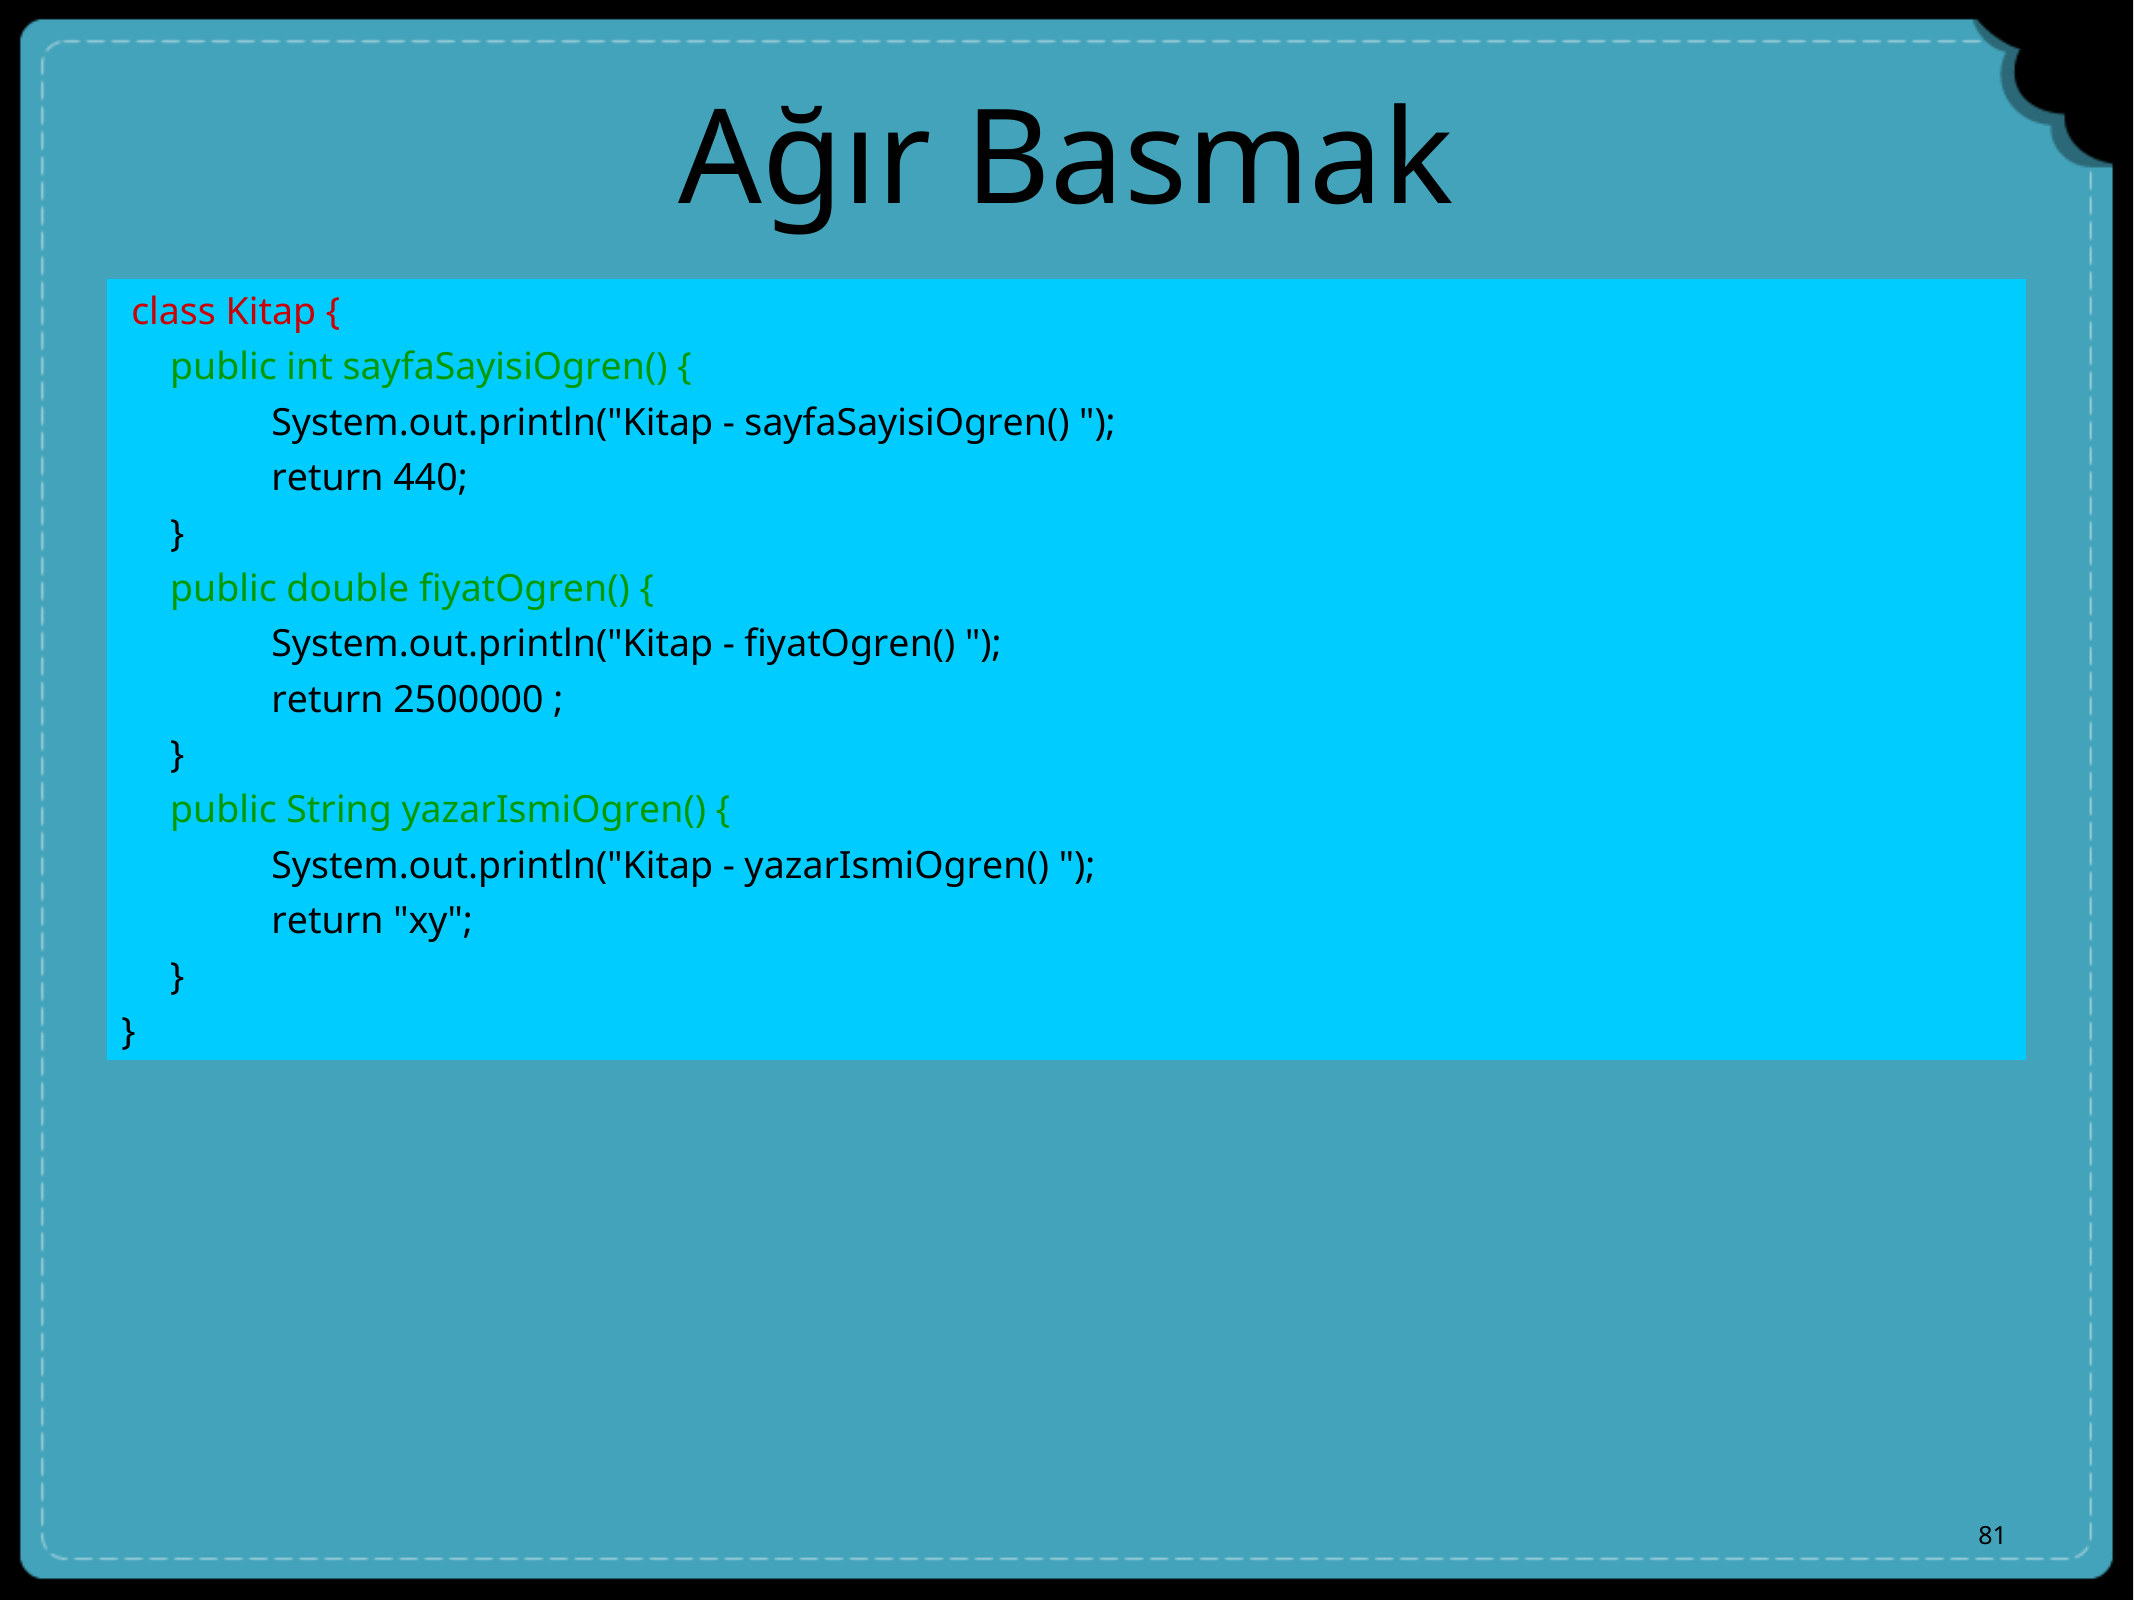

# Ağır Basmak
| class Kitap { public int sayfaSayisiOgren() { System.out.println("Kitap - sayfaSayisiOgren() "); return 440; } public double fiyatOgren() { System.out.println("Kitap - fiyatOgren() "); return 2500000 ; } public String yazarIsmiOgren() { System.out.println("Kitap - yazarIsmiOgren() "); return "xy"; } } |
| --- |
81